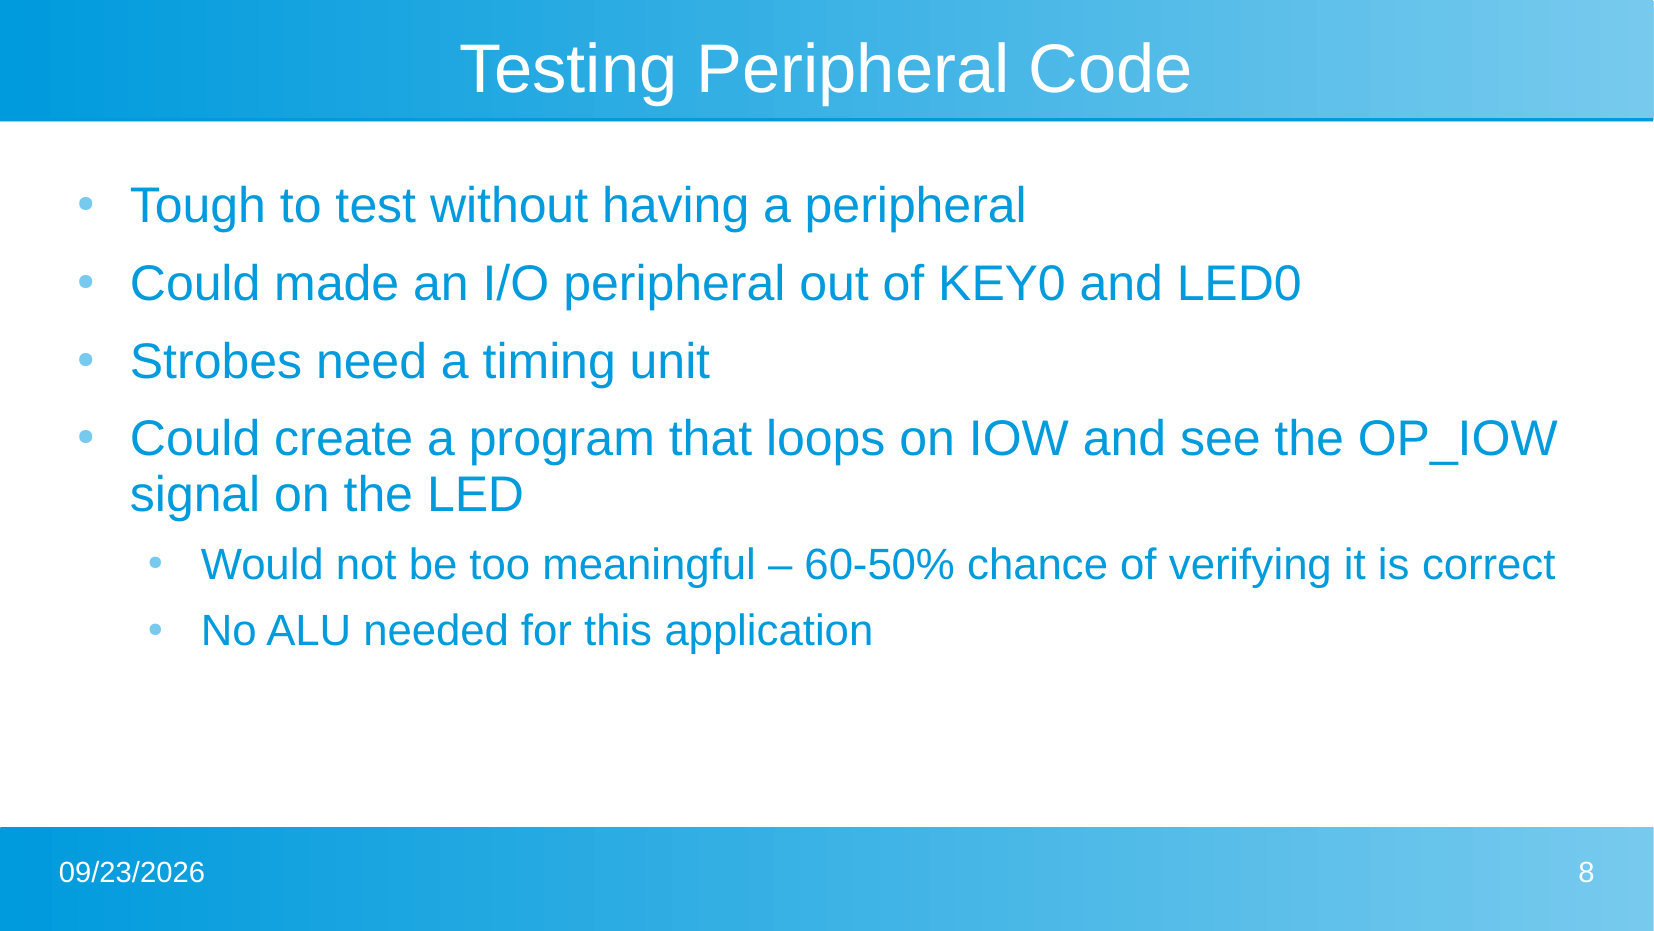

# Testing Peripheral Code
Tough to test without having a peripheral
Could made an I/O peripheral out of KEY0 and LED0
Strobes need a timing unit
Could create a program that loops on IOW and see the OP_IOW signal on the LED
Would not be too meaningful – 60-50% chance of verifying it is correct
No ALU needed for this application
8